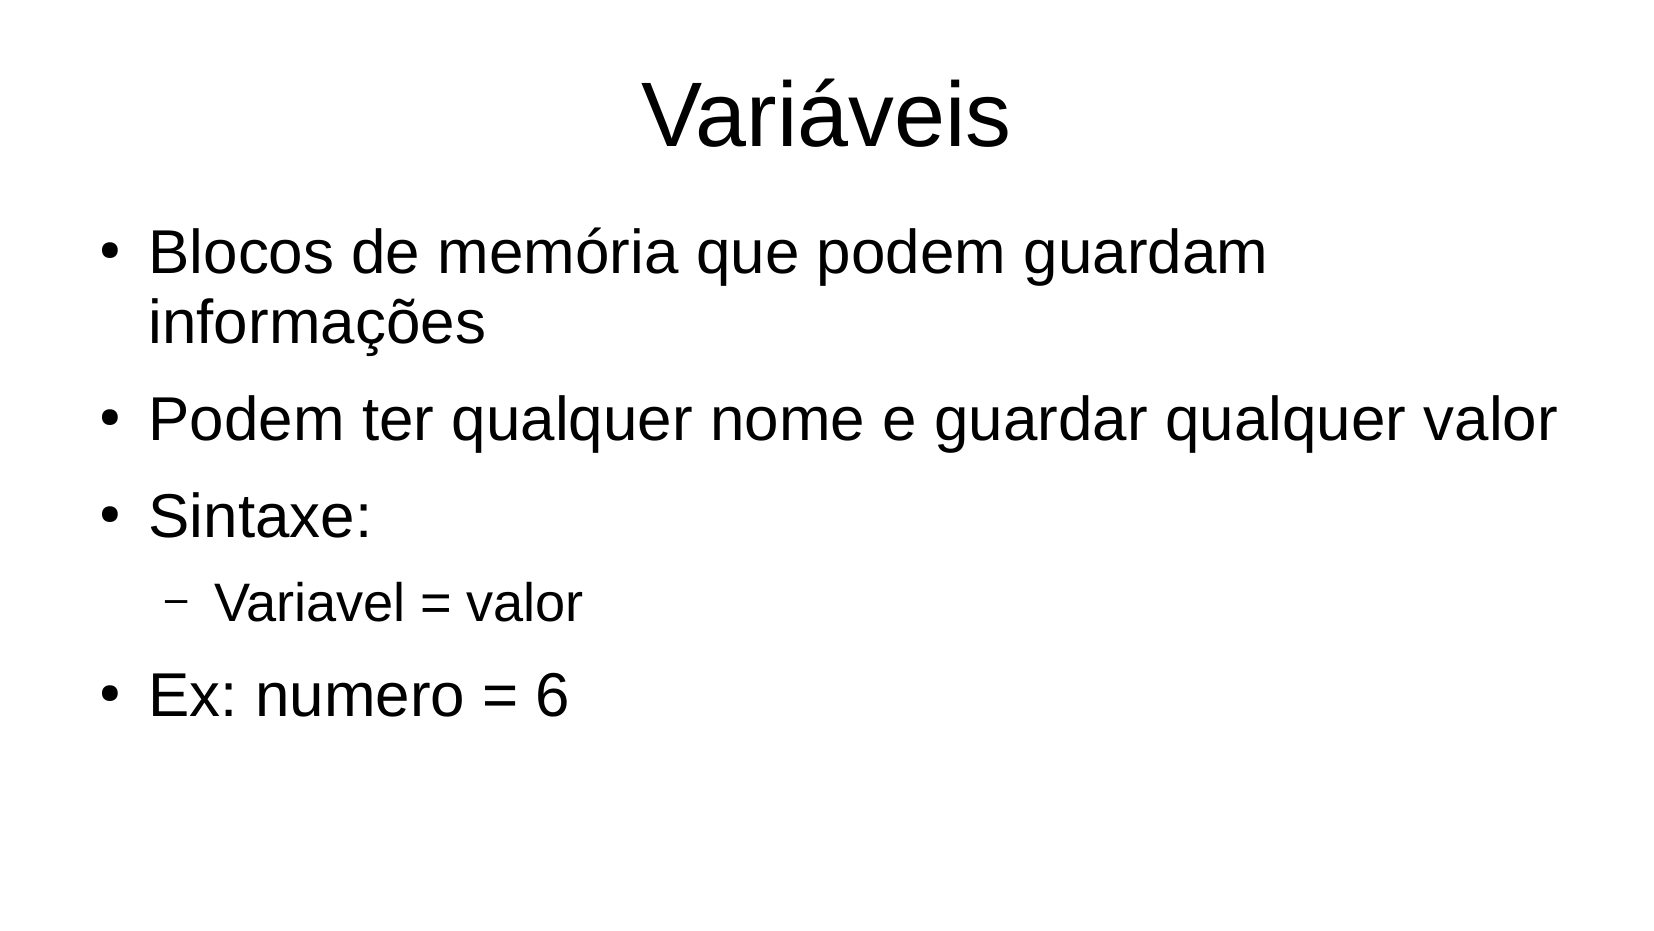

# Variáveis
Blocos de memória que podem guardam informações
Podem ter qualquer nome e guardar qualquer valor
Sintaxe:
Variavel = valor
Ex: numero = 6